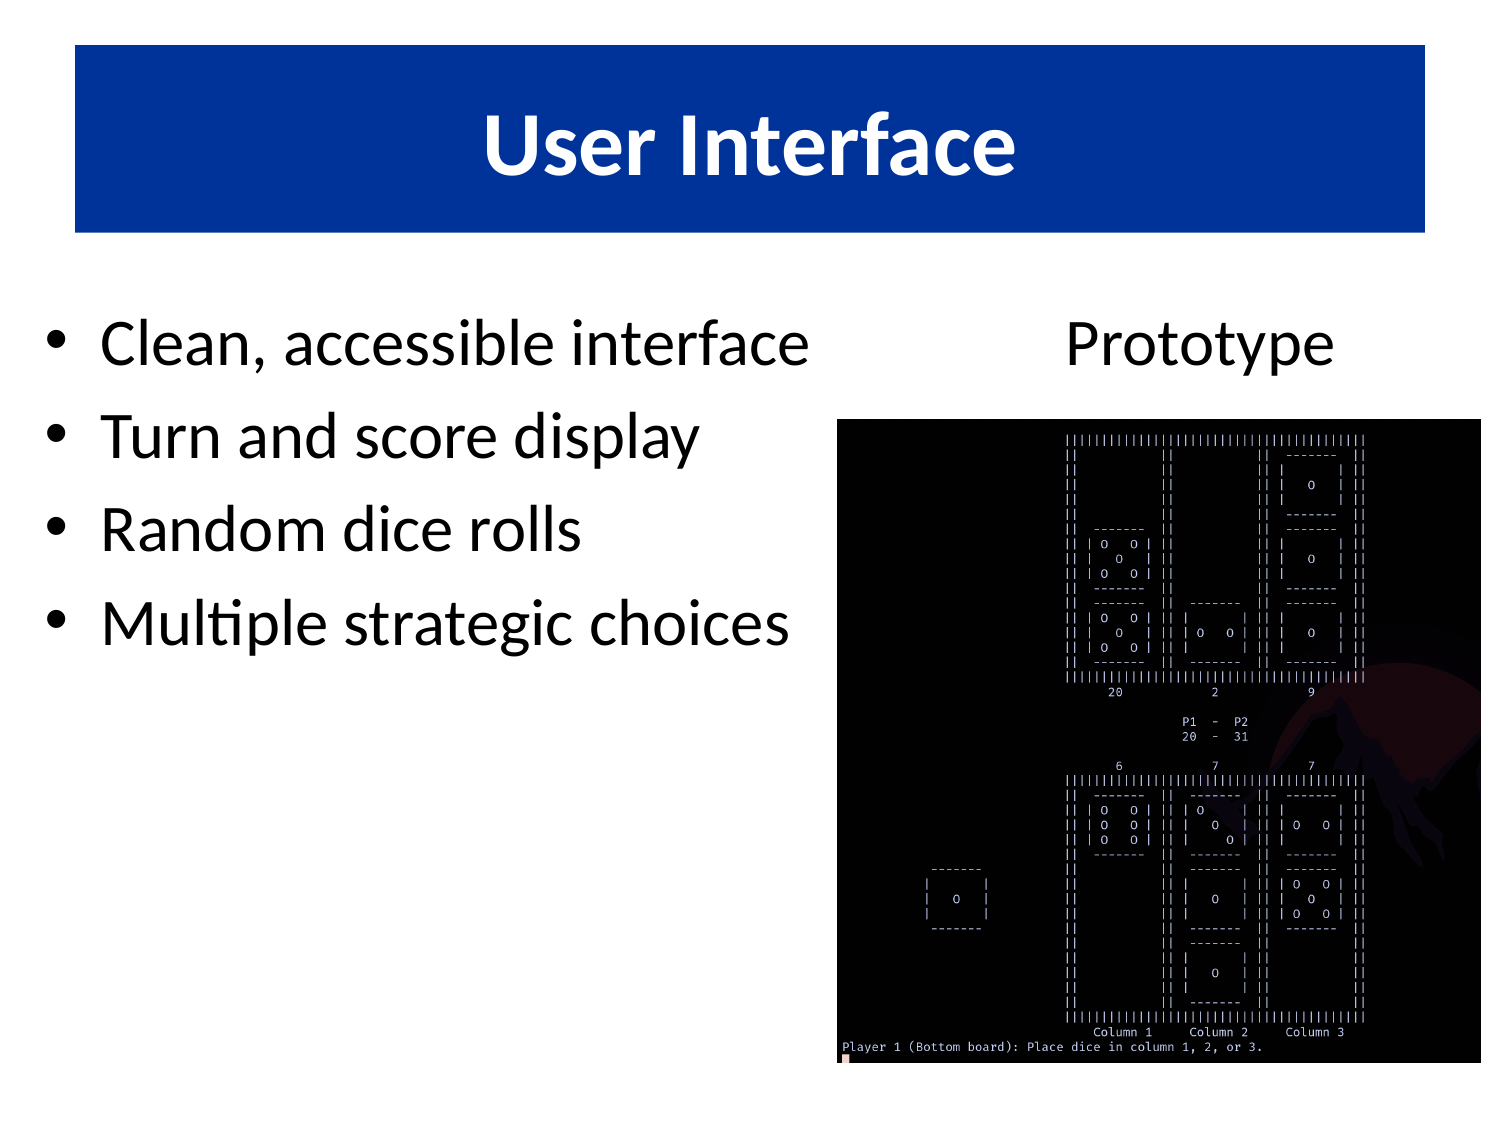

# User Interface
Clean, accessible interface Prototype
Turn and score display
Random dice rolls
Multiple strategic choices